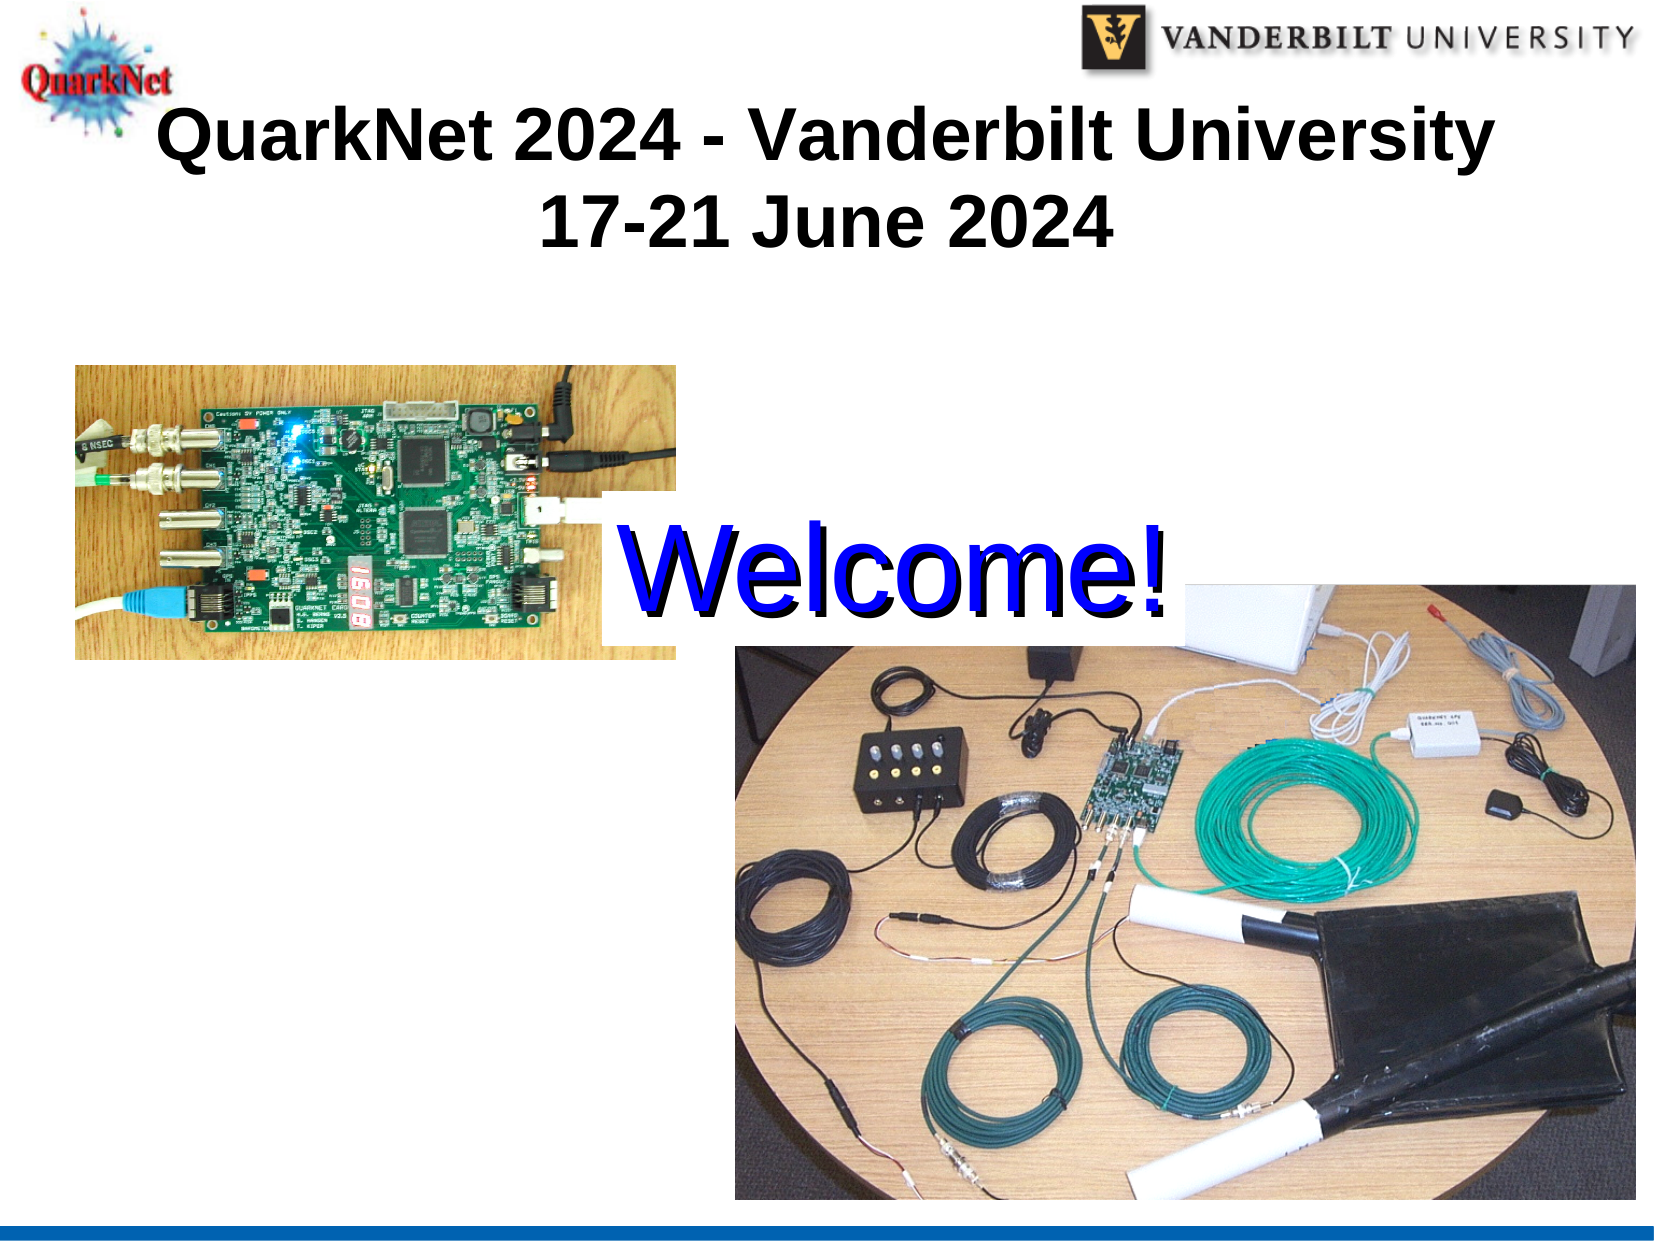

# QuarkNet 2024 - Vanderbilt University 17-21 June 2024
Welcome!